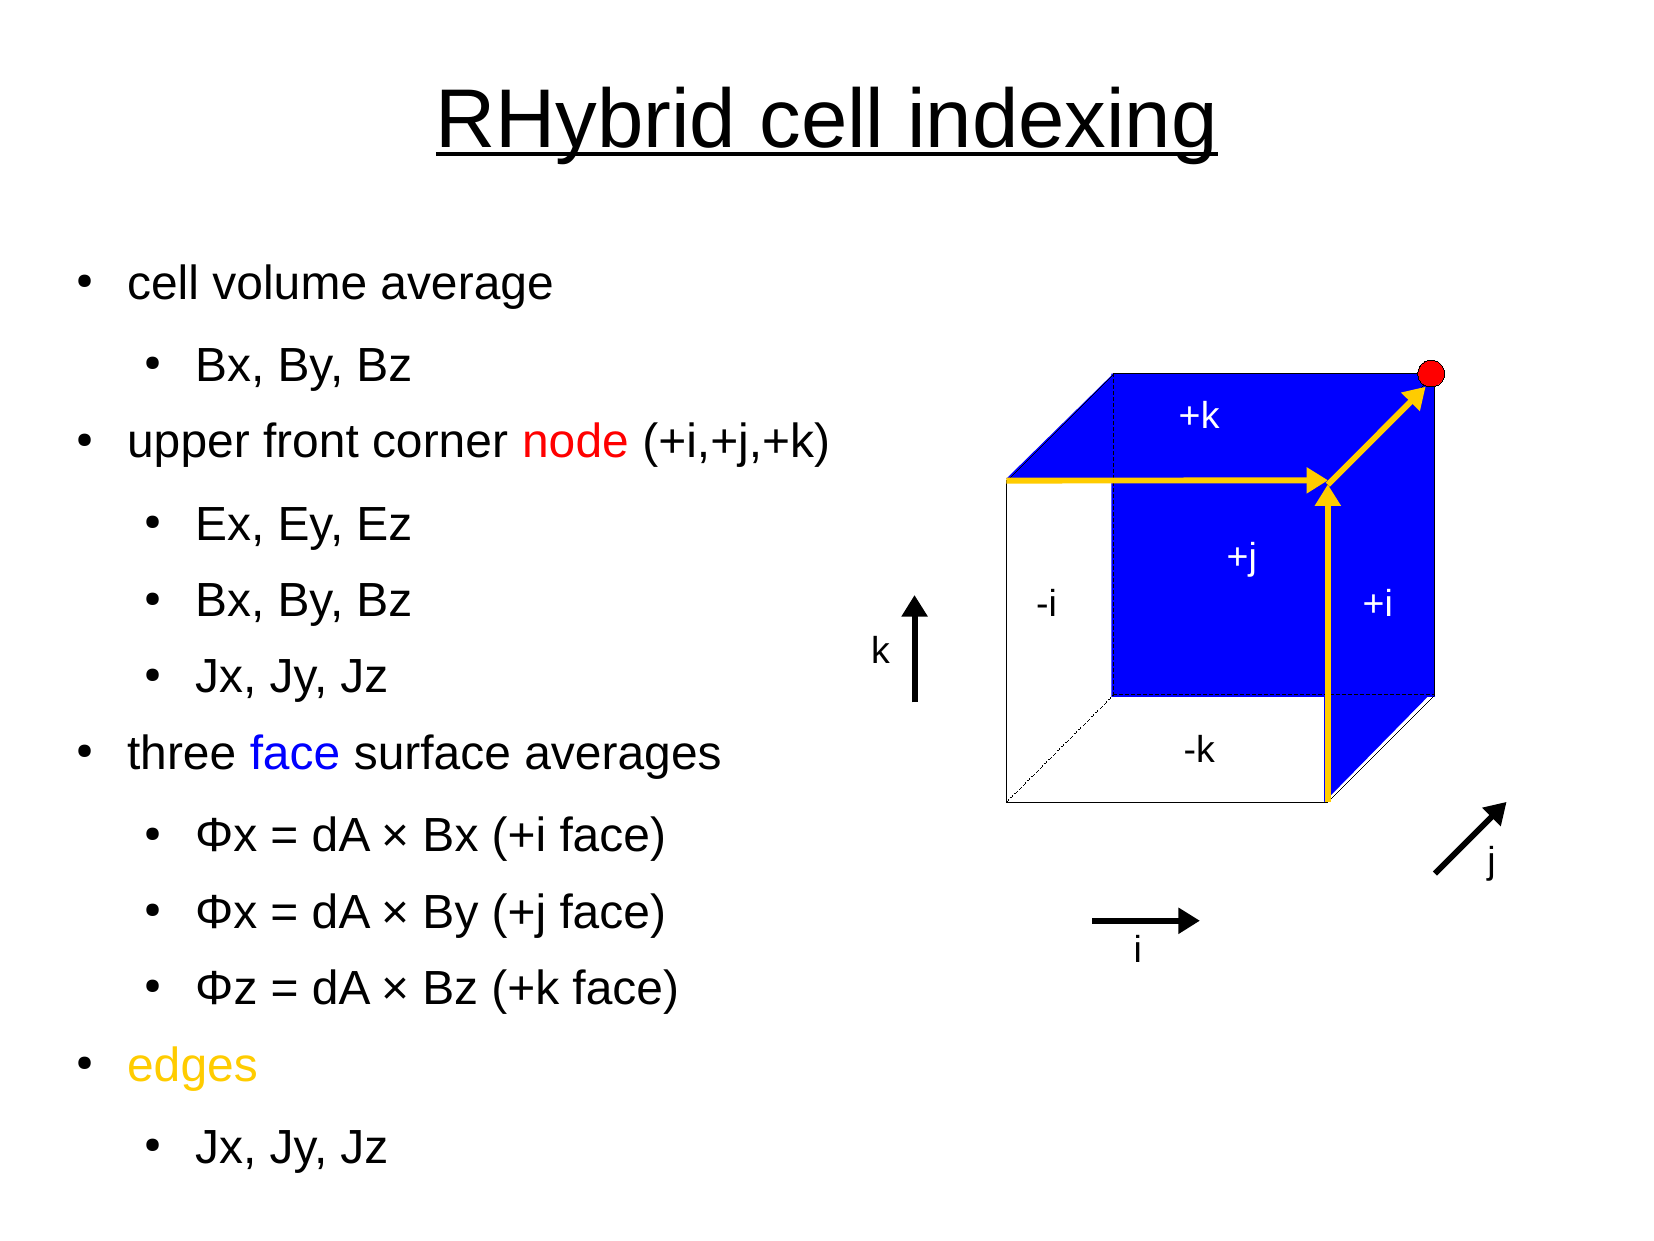

RHybrid cell indexing
# cell volume average
Bx, By, Bz
upper front corner node (+i,+j,+k)
Ex, Ey, Ez
Bx, By, Bz
Jx, Jy, Jz
three face surface averages
Φx = dA × Bx (+i face)
Φx = dA × By (+j face)
Φz = dA × Bz (+k face)
edges
Jx, Jy, Jz
+k
+j
-i
+i
k
-k
j
i